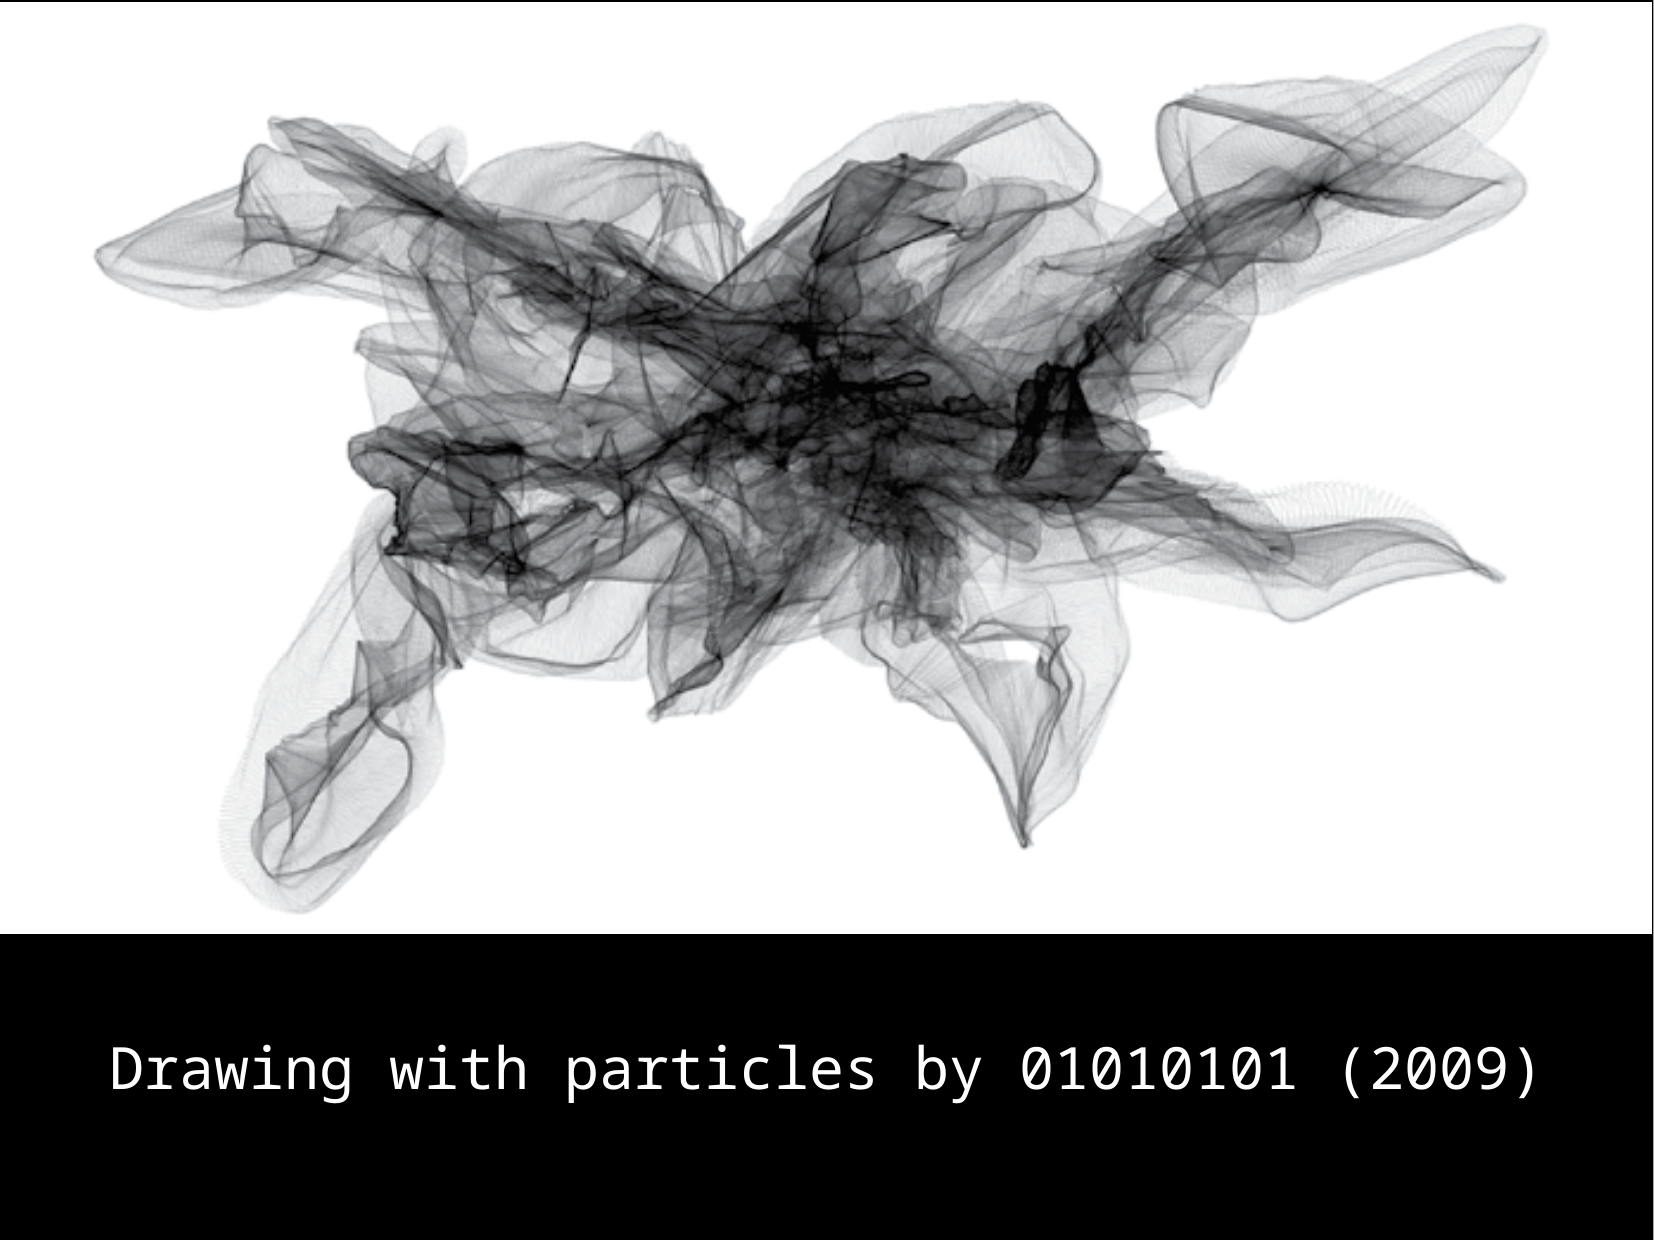

# Drawing with particles by 01010101 (2009)
2